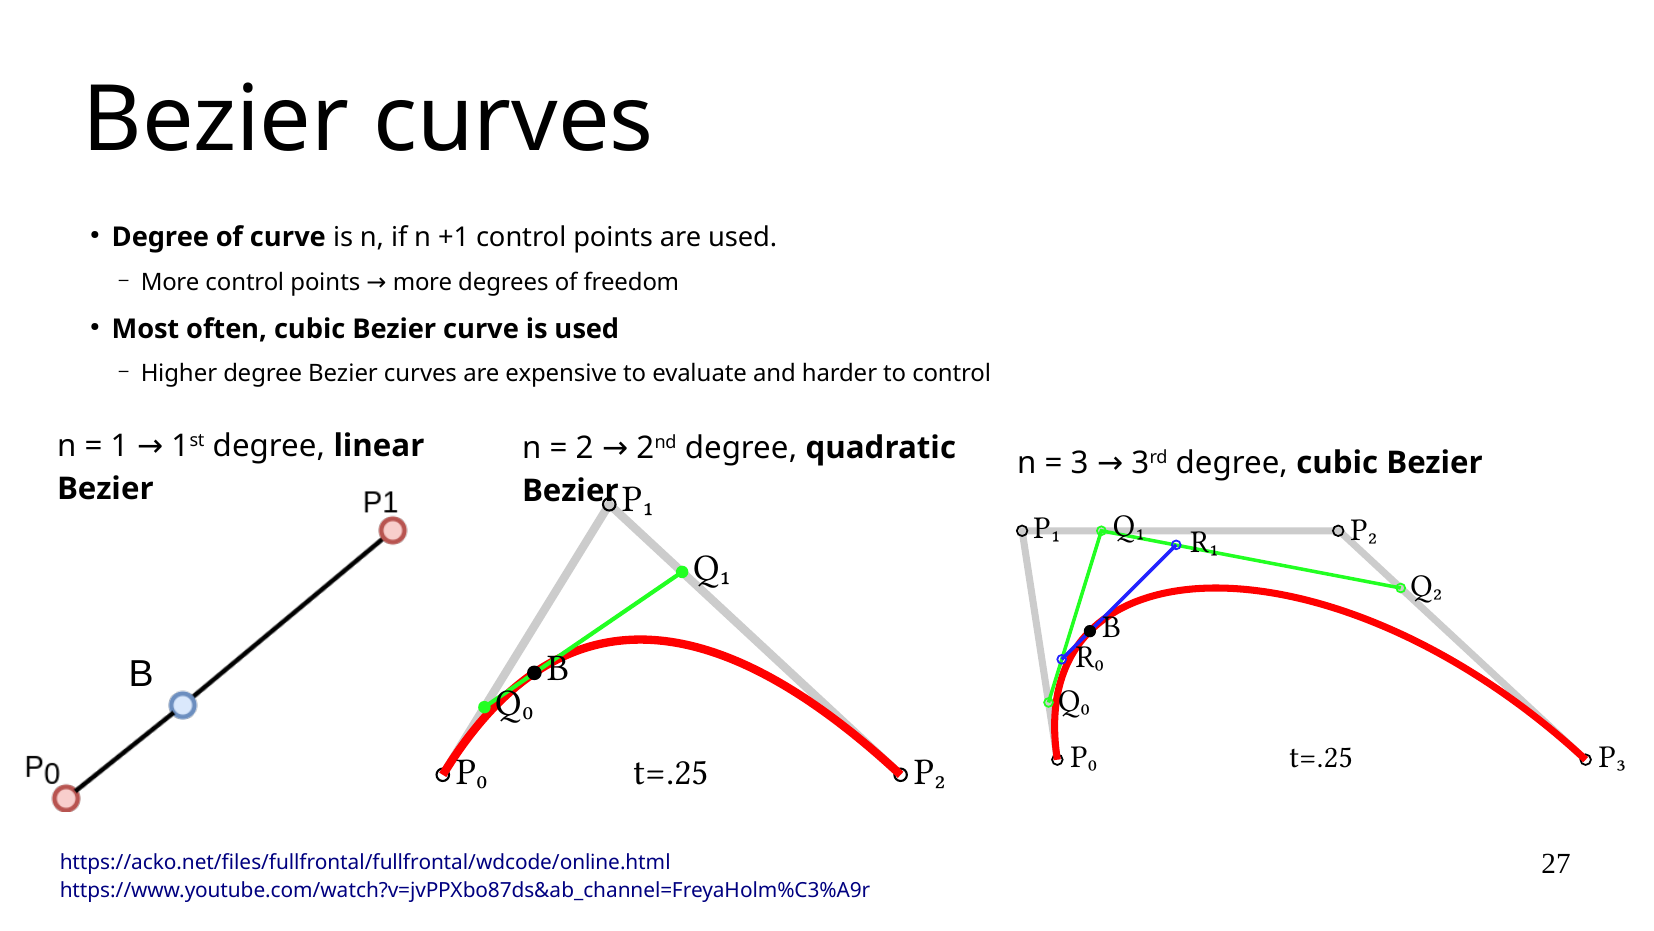

# Bezier curves
Degree of curve is n, if n +1 control points are used.
More control points → more degrees of freedom
Most often, cubic Bezier curve is used
Higher degree Bezier curves are expensive to evaluate and harder to control
n = 1 → 1st degree, linear Bezier
n = 2 → 2nd degree, quadratic Bezier
n = 3 → 3rd degree, cubic Bezier
B
https://acko.net/files/fullfrontal/fullfrontal/wdcode/online.html
https://www.youtube.com/watch?v=jvPPXbo87ds&ab_channel=FreyaHolm%C3%A9r
27